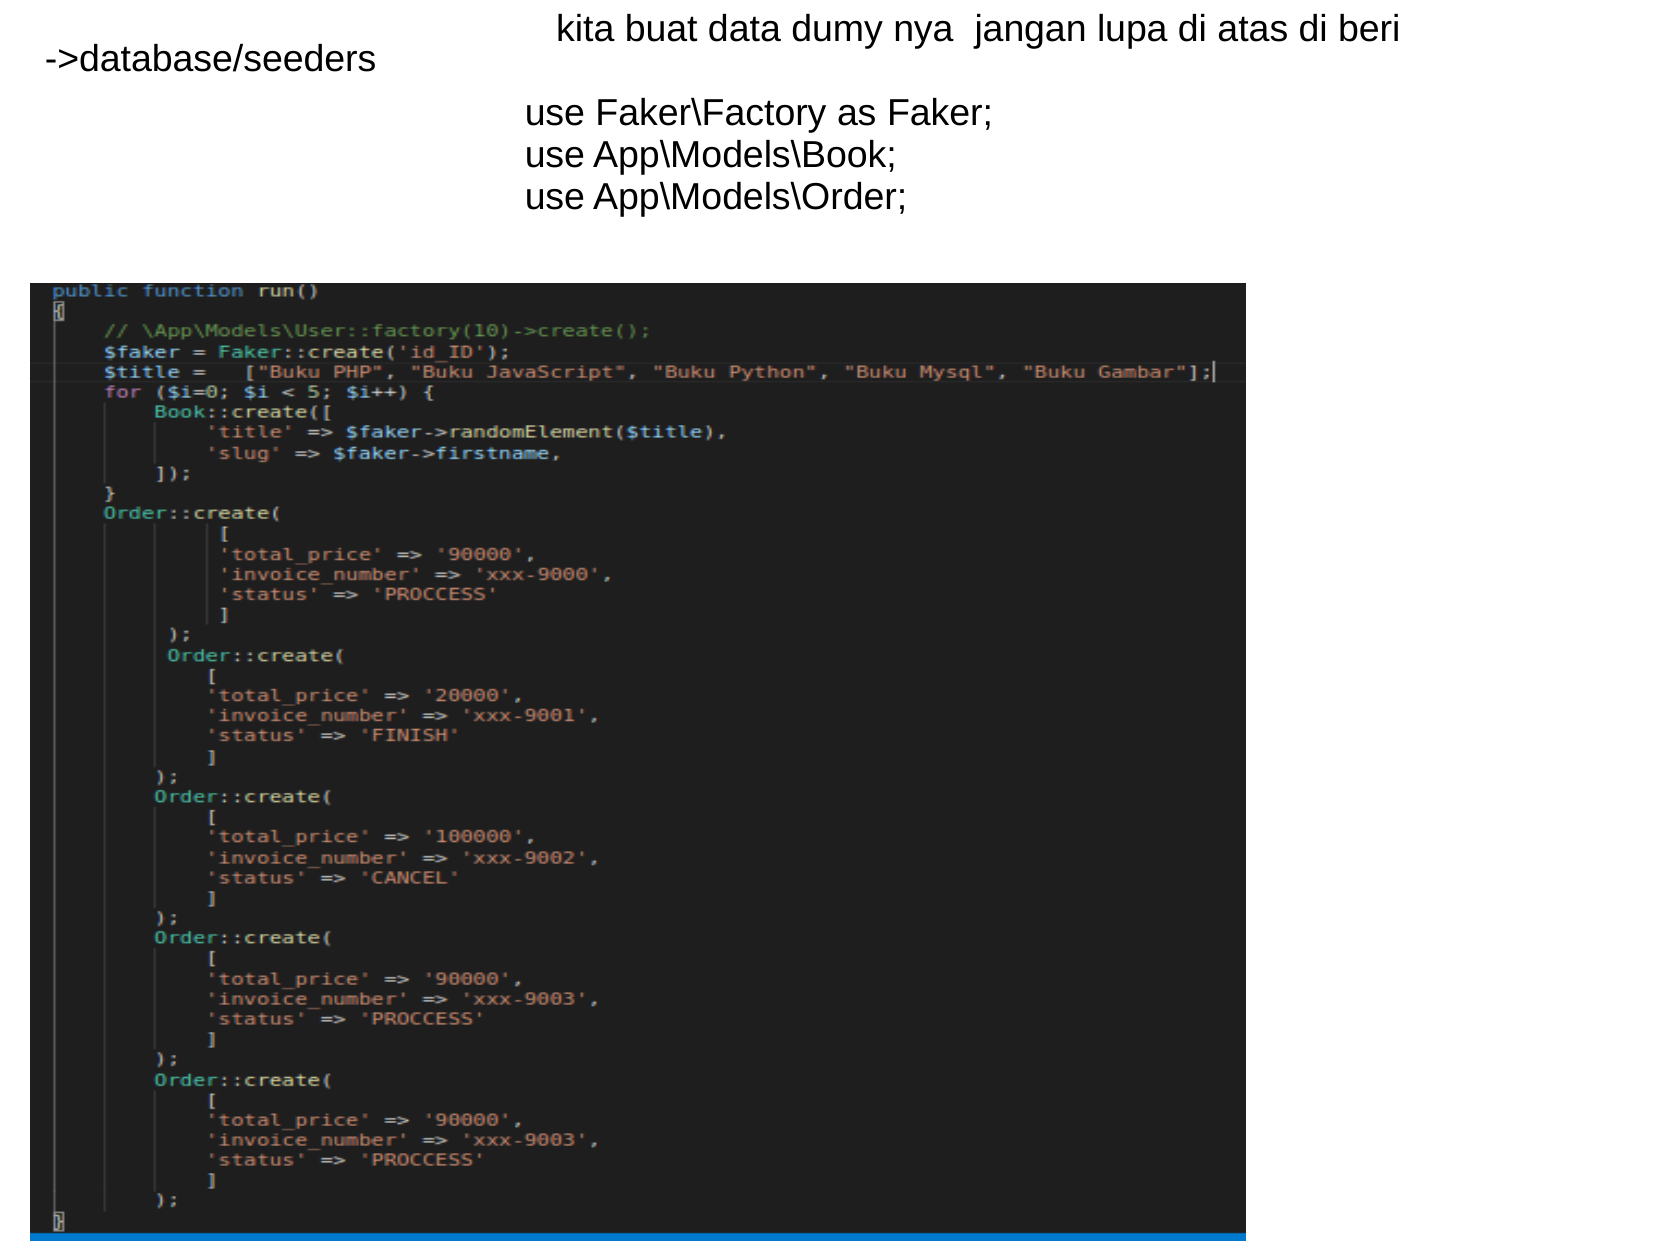

kita buat data dumy nya jangan lupa di atas di beri
use Faker\Factory as Faker;
use App\Models\Book;
use App\Models\Order;
->database/seeders